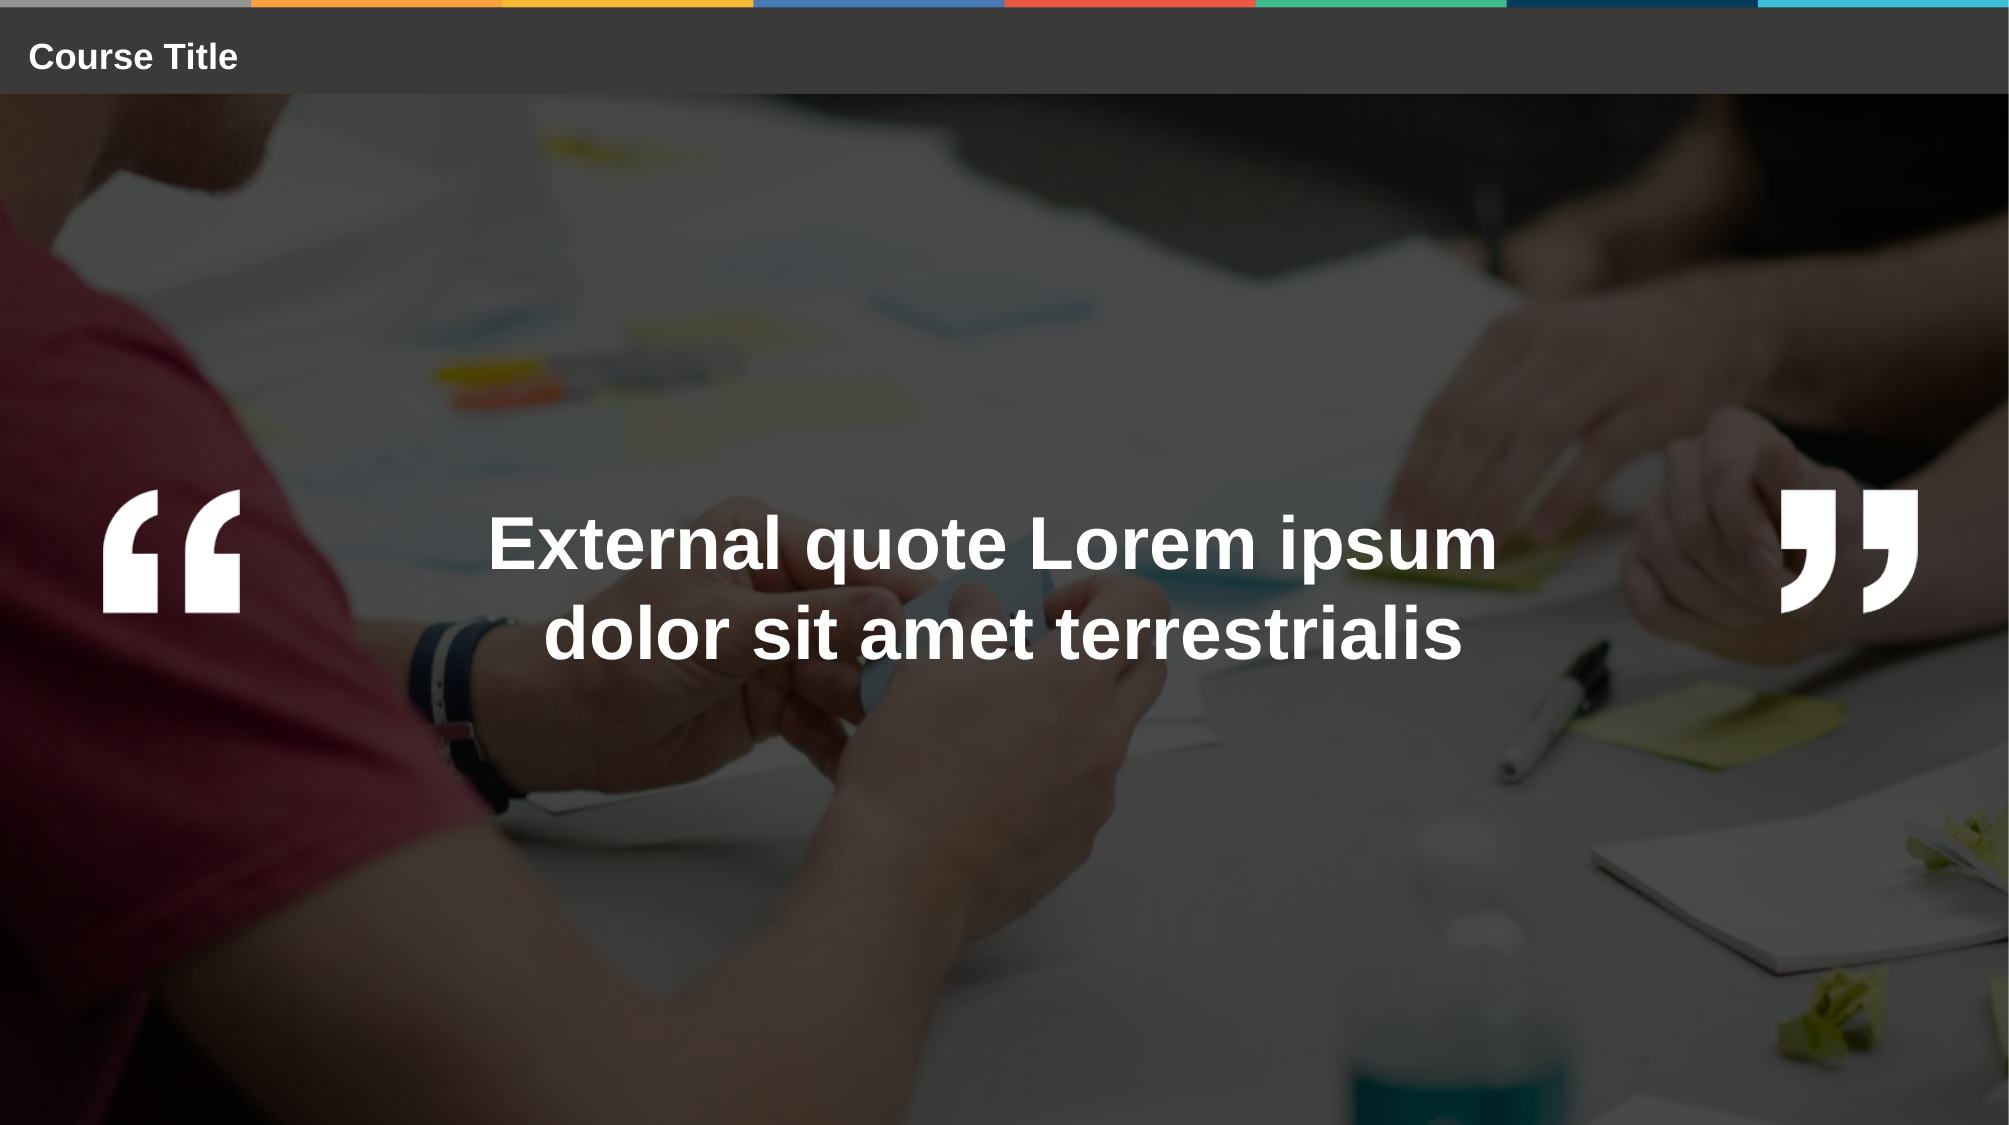

Course Title
External quote Lorem ipsum
dolor sit amet terrestrialis